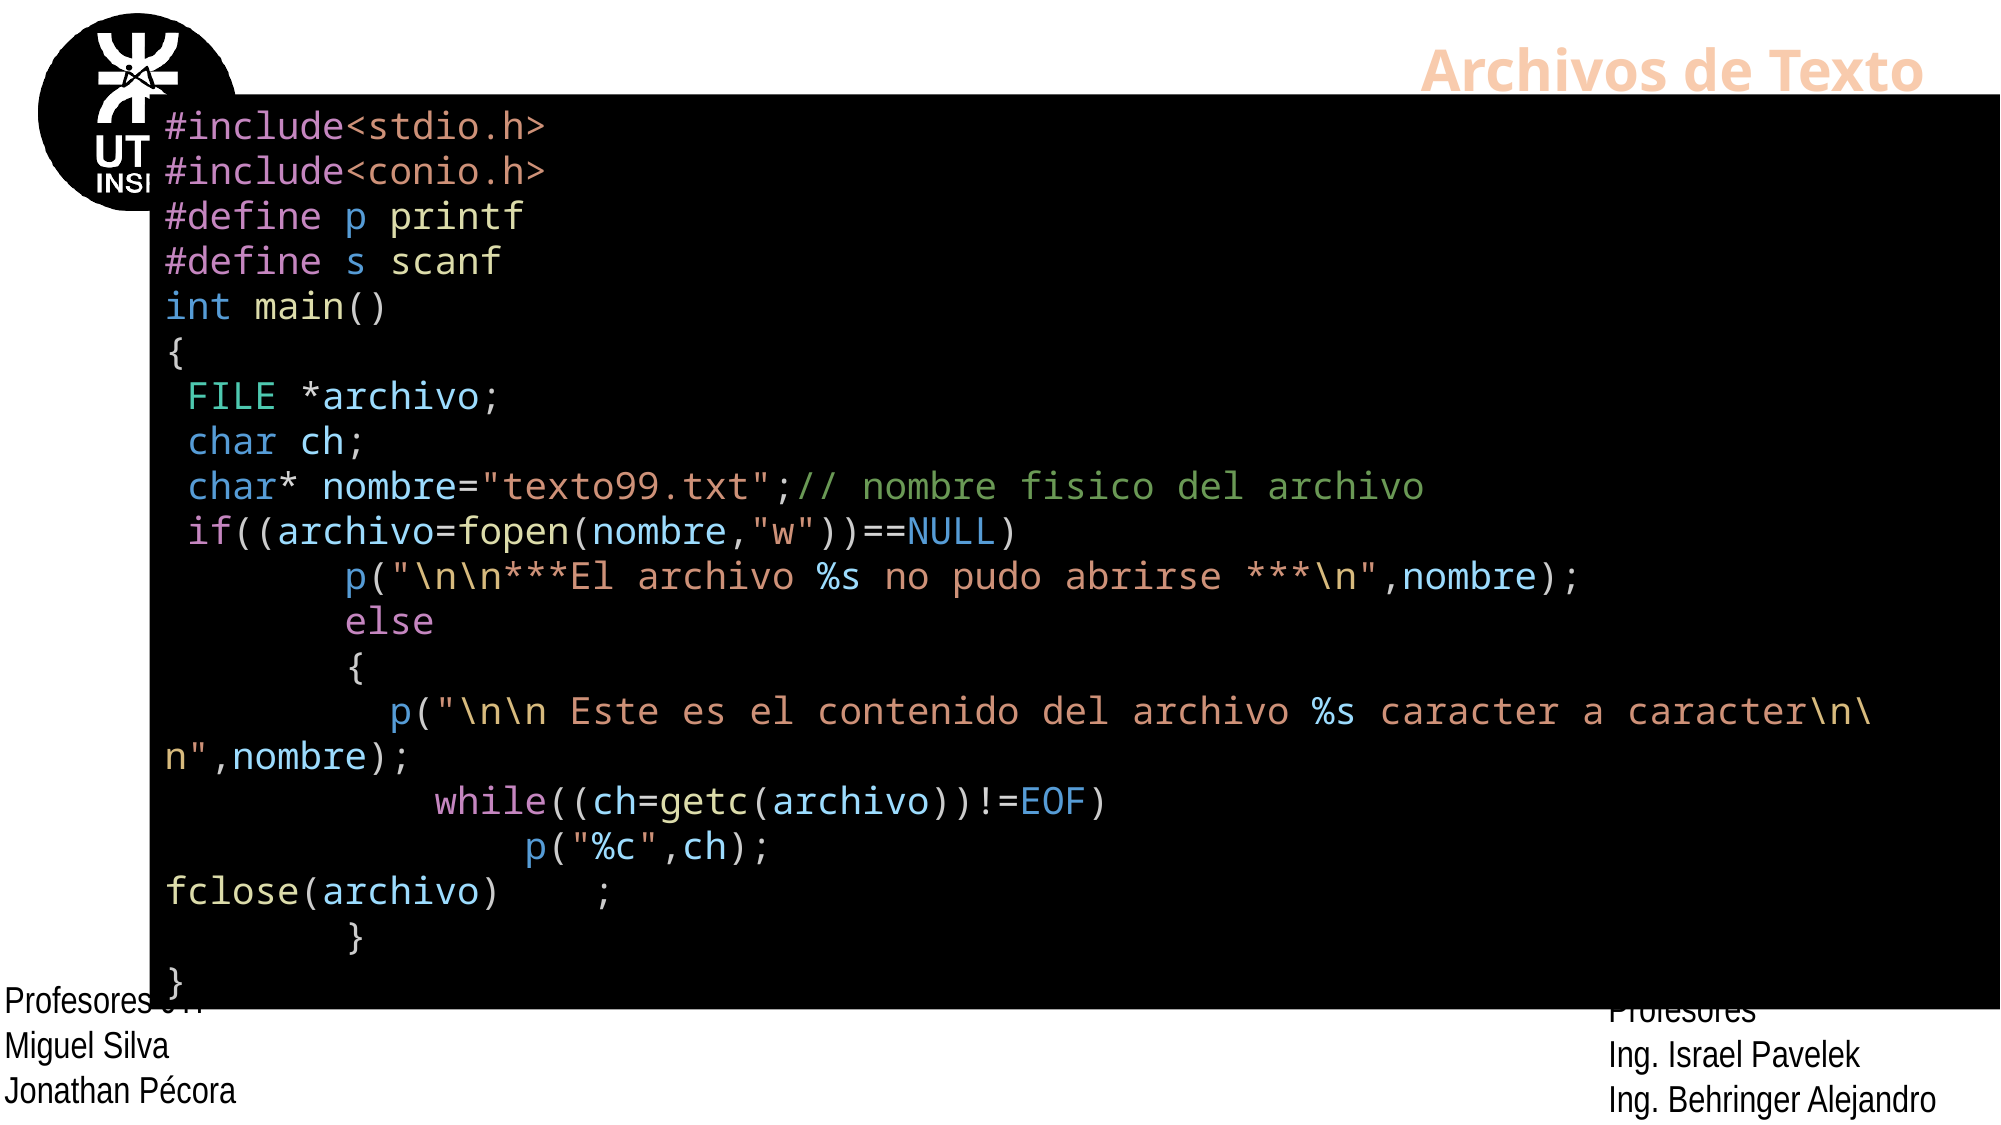

Archivos de Texto
#include<stdio.h>
#include<conio.h>
#define p printf
#define s scanf
int main()
{
 FILE *archivo;
 char ch;
 char* nombre="texto99.txt";// nombre fisico del archivo
 if((archivo=fopen(nombre,"w"))==NULL)
        p("\n\n***El archivo %s no pudo abrirse ***\n",nombre);
        else
        {
          p("\n\n Este es el contenido del archivo %s caracter a caracter\n\n",nombre);
            while((ch=getc(archivo))!=EOF)
                p("%c",ch);
fclose(archivo)    ;
        }
}
Profesores JTP
Miguel Silva
Jonathan Pécora
Profesores
Ing. Israel Pavelek
Ing. Behringer Alejandro